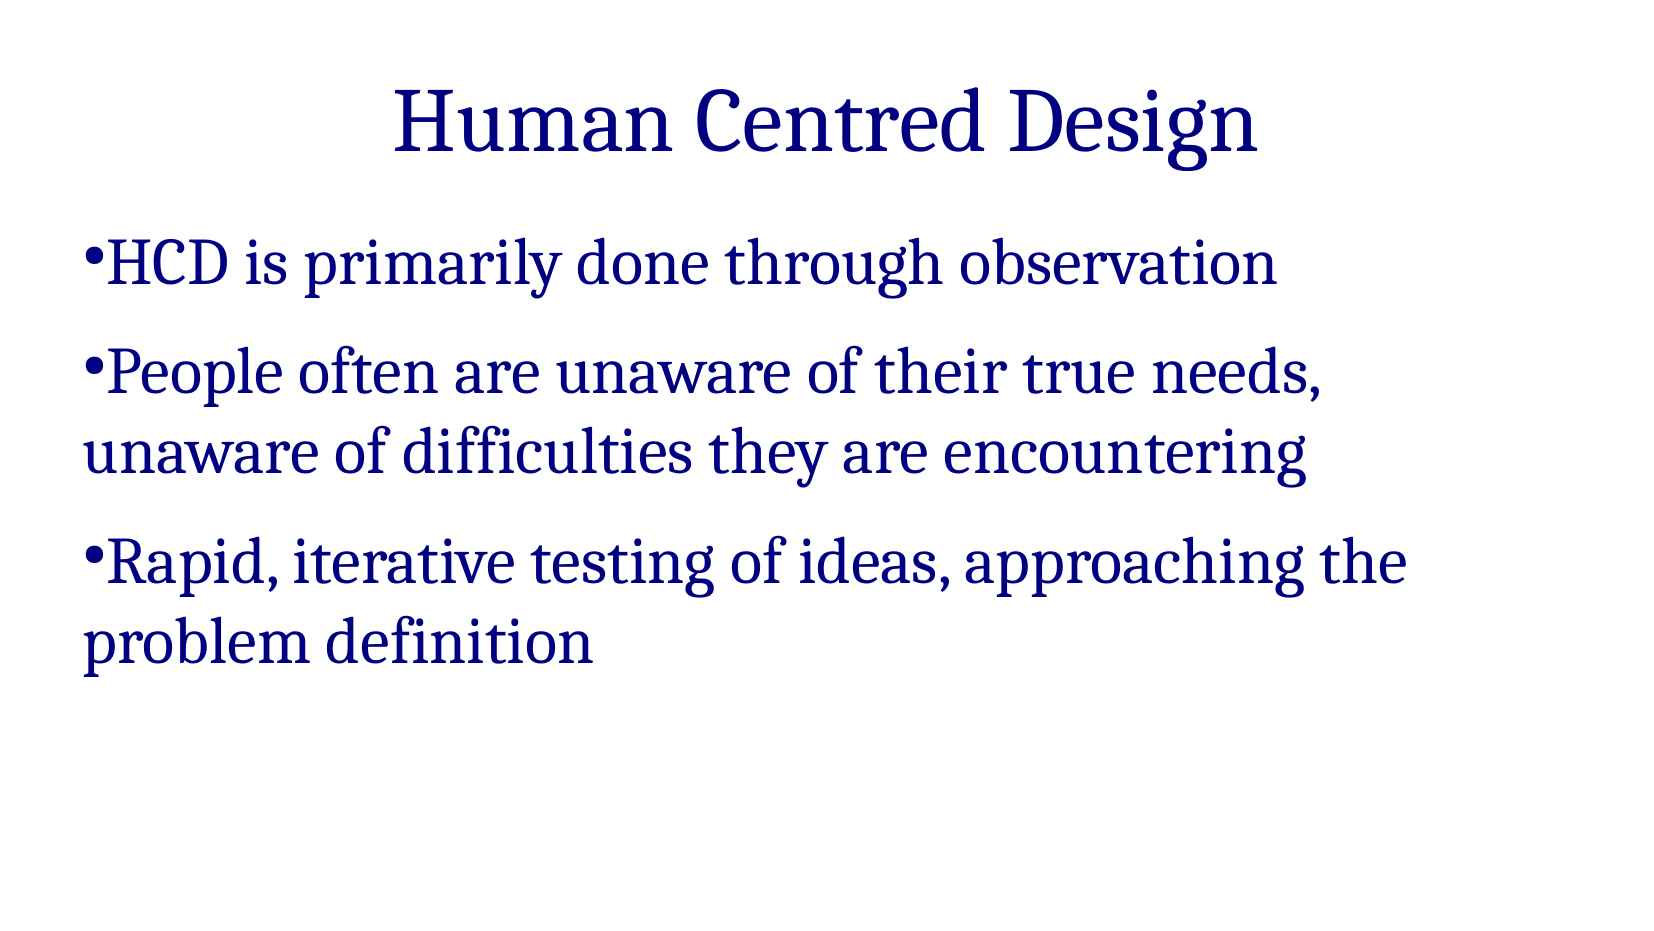

Human Centred Design
# HCD is primarily done through observation
People often are unaware of their true needs, unaware of difficulties they are encountering
Rapid, iterative testing of ideas, approaching the problem definition